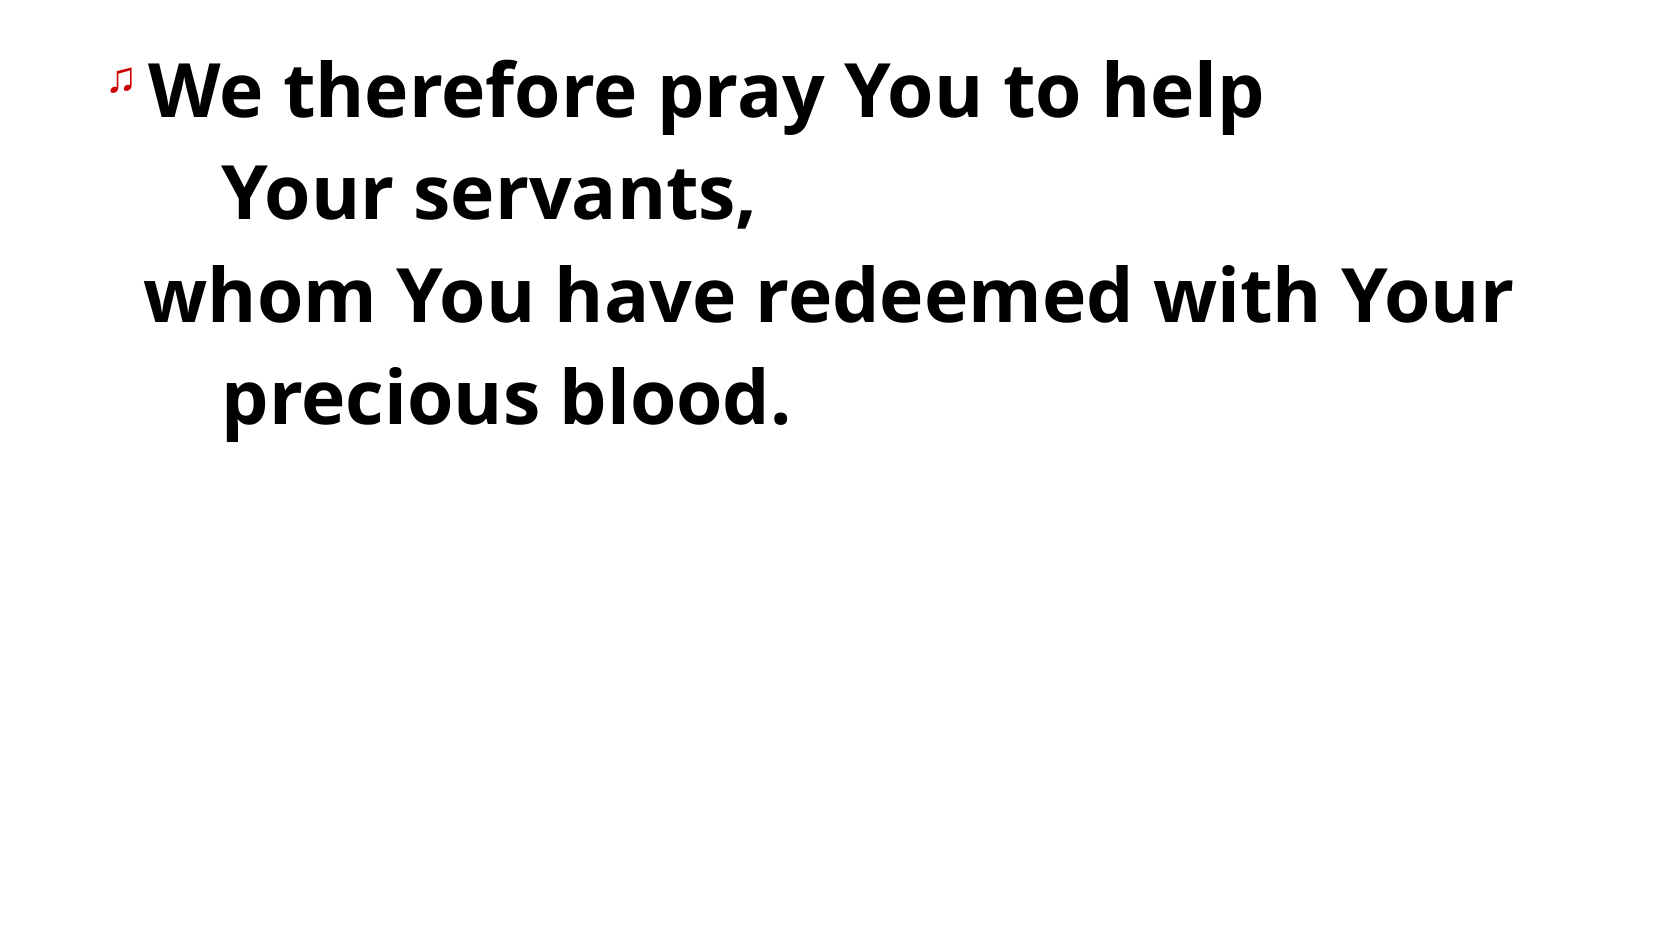

♫ We therefore pray You to help
 Your servants,
 whom You have redeemed with Your
 precious blood.